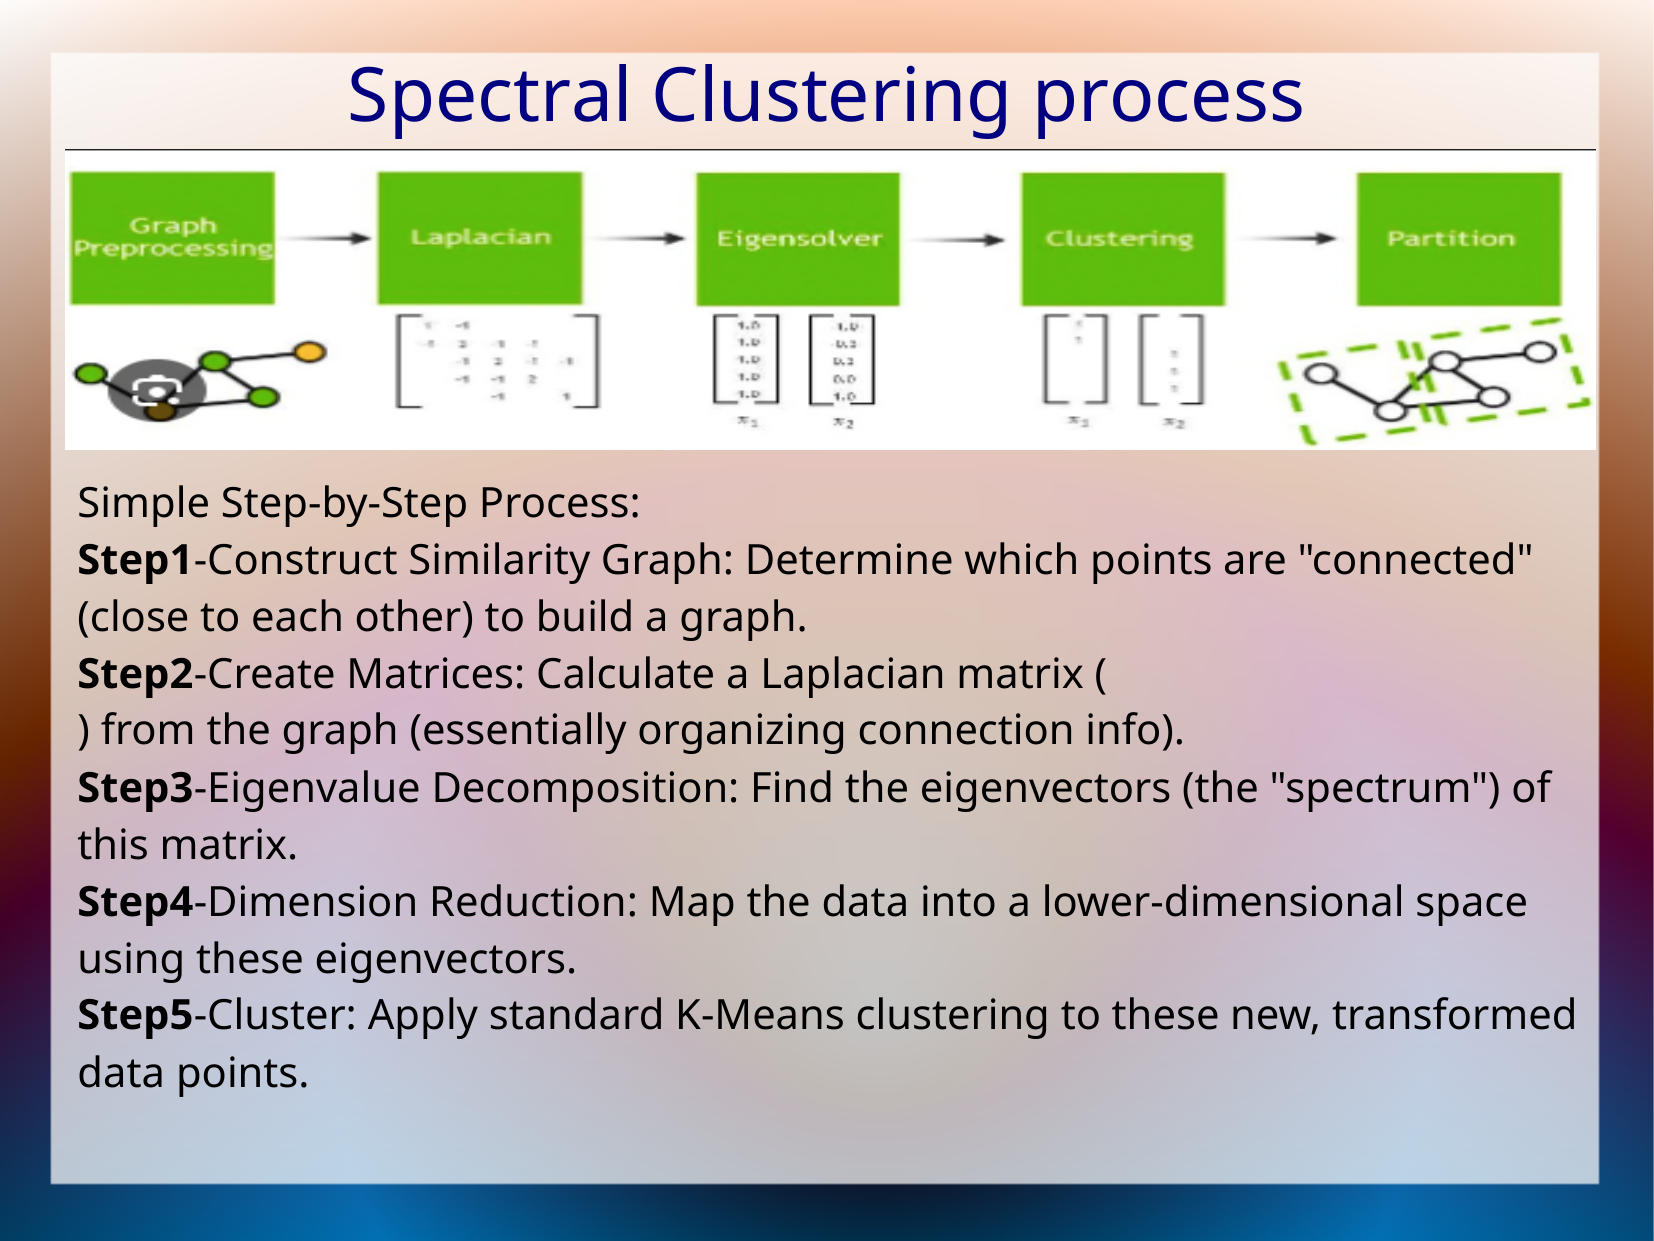

# Spectral Clustering process
Simple Step-by-Step Process:
Step1-Construct Similarity Graph: Determine which points are "connected" (close to each other) to build a graph.
Step2-Create Matrices: Calculate a Laplacian matrix (
) from the graph (essentially organizing connection info).
Step3-Eigenvalue Decomposition: Find the eigenvectors (the "spectrum") of this matrix.
Step4-Dimension Reduction: Map the data into a lower-dimensional space using these eigenvectors.
Step5-Cluster: Apply standard K-Means clustering to these new, transformed data points.